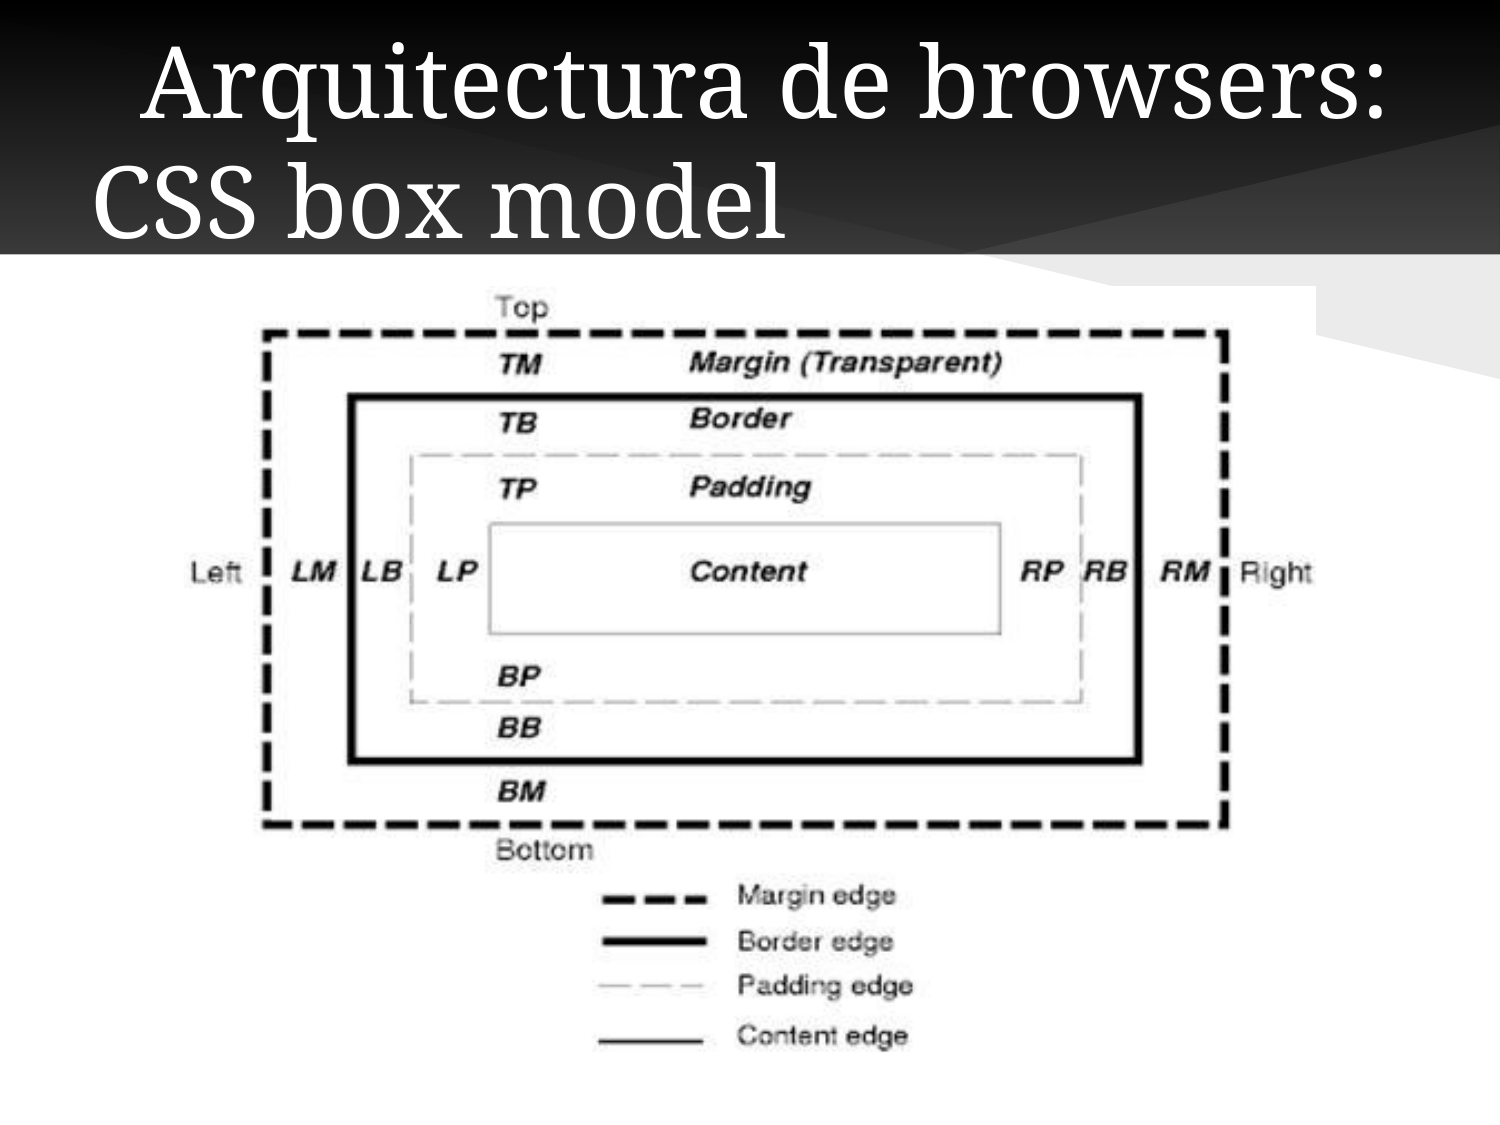

# Arquitectura de browsers: CSS box model